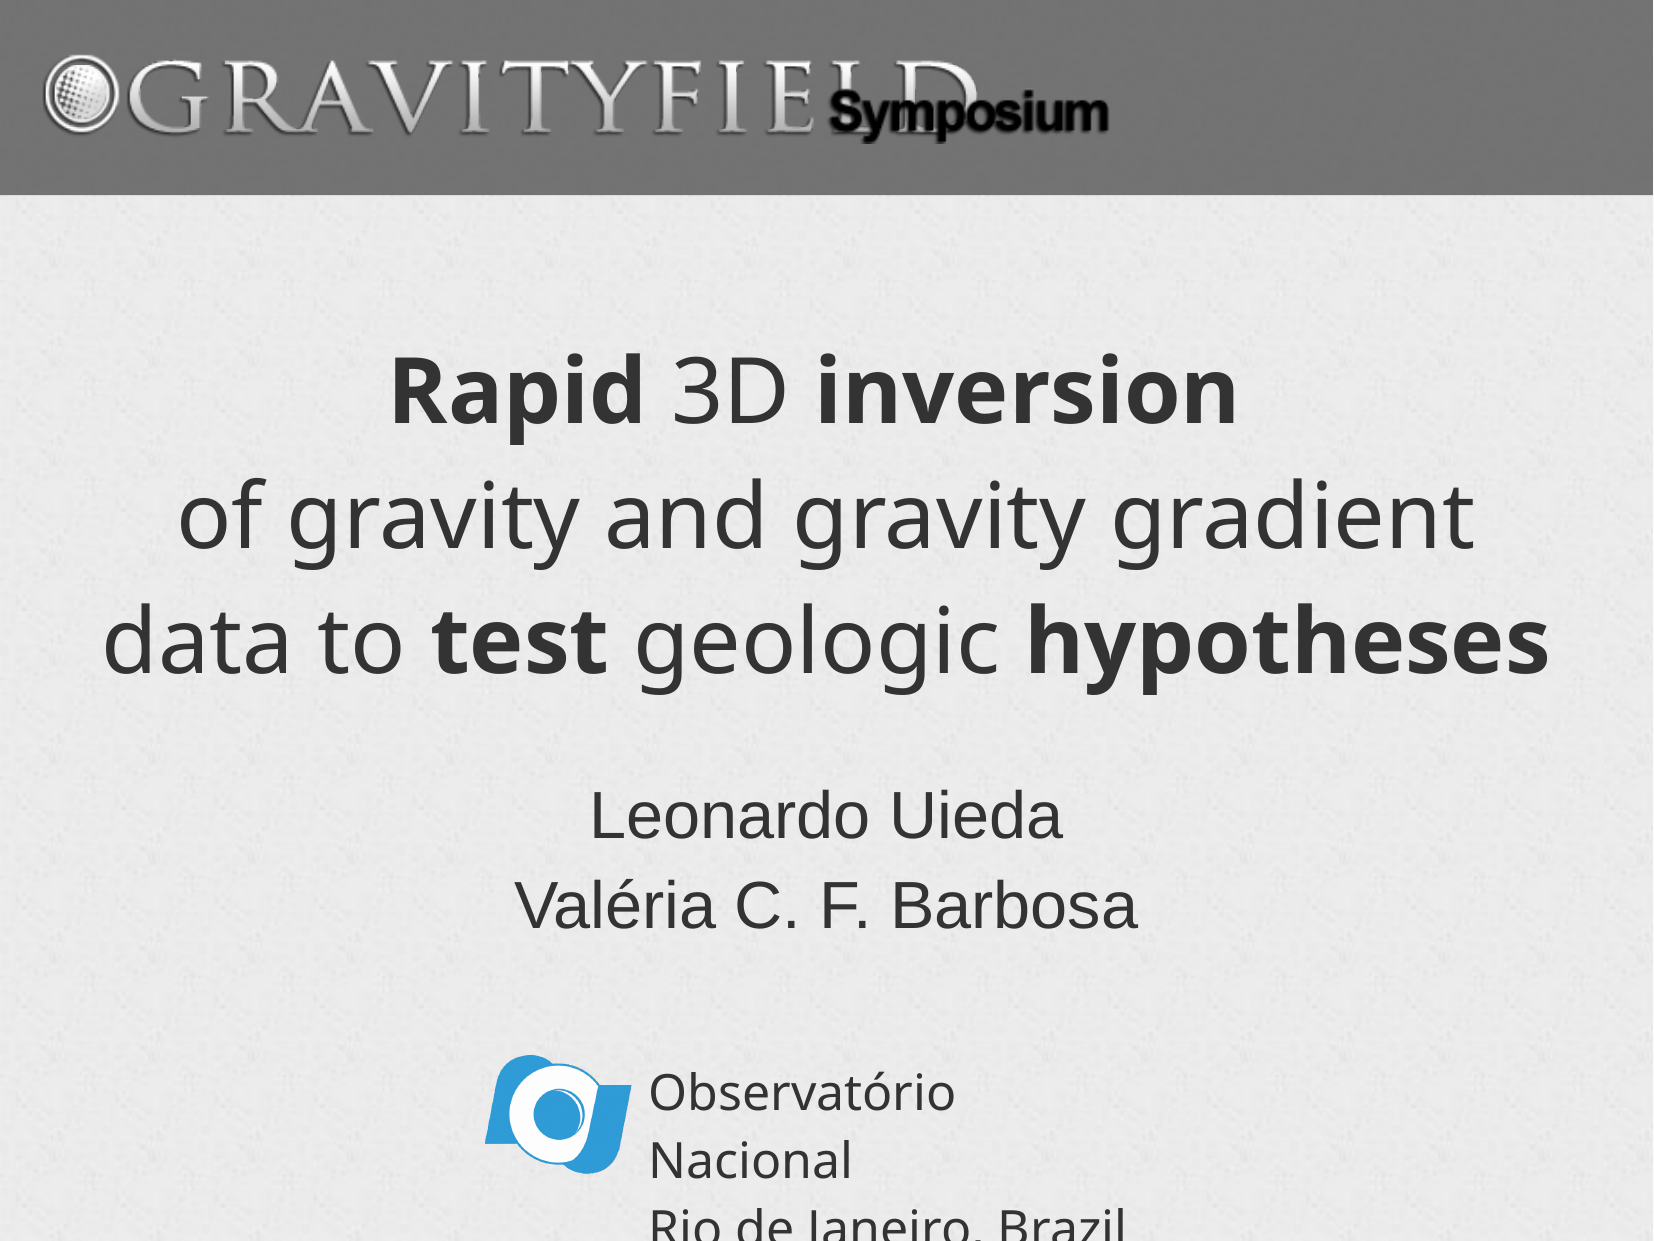

# Rapid 3D inversion of gravity and gravity gradient data to test geologic hypotheses
Leonardo Uieda
Valéria C. F. Barbosa
Observatório Nacional
Rio de Janeiro, Brazil